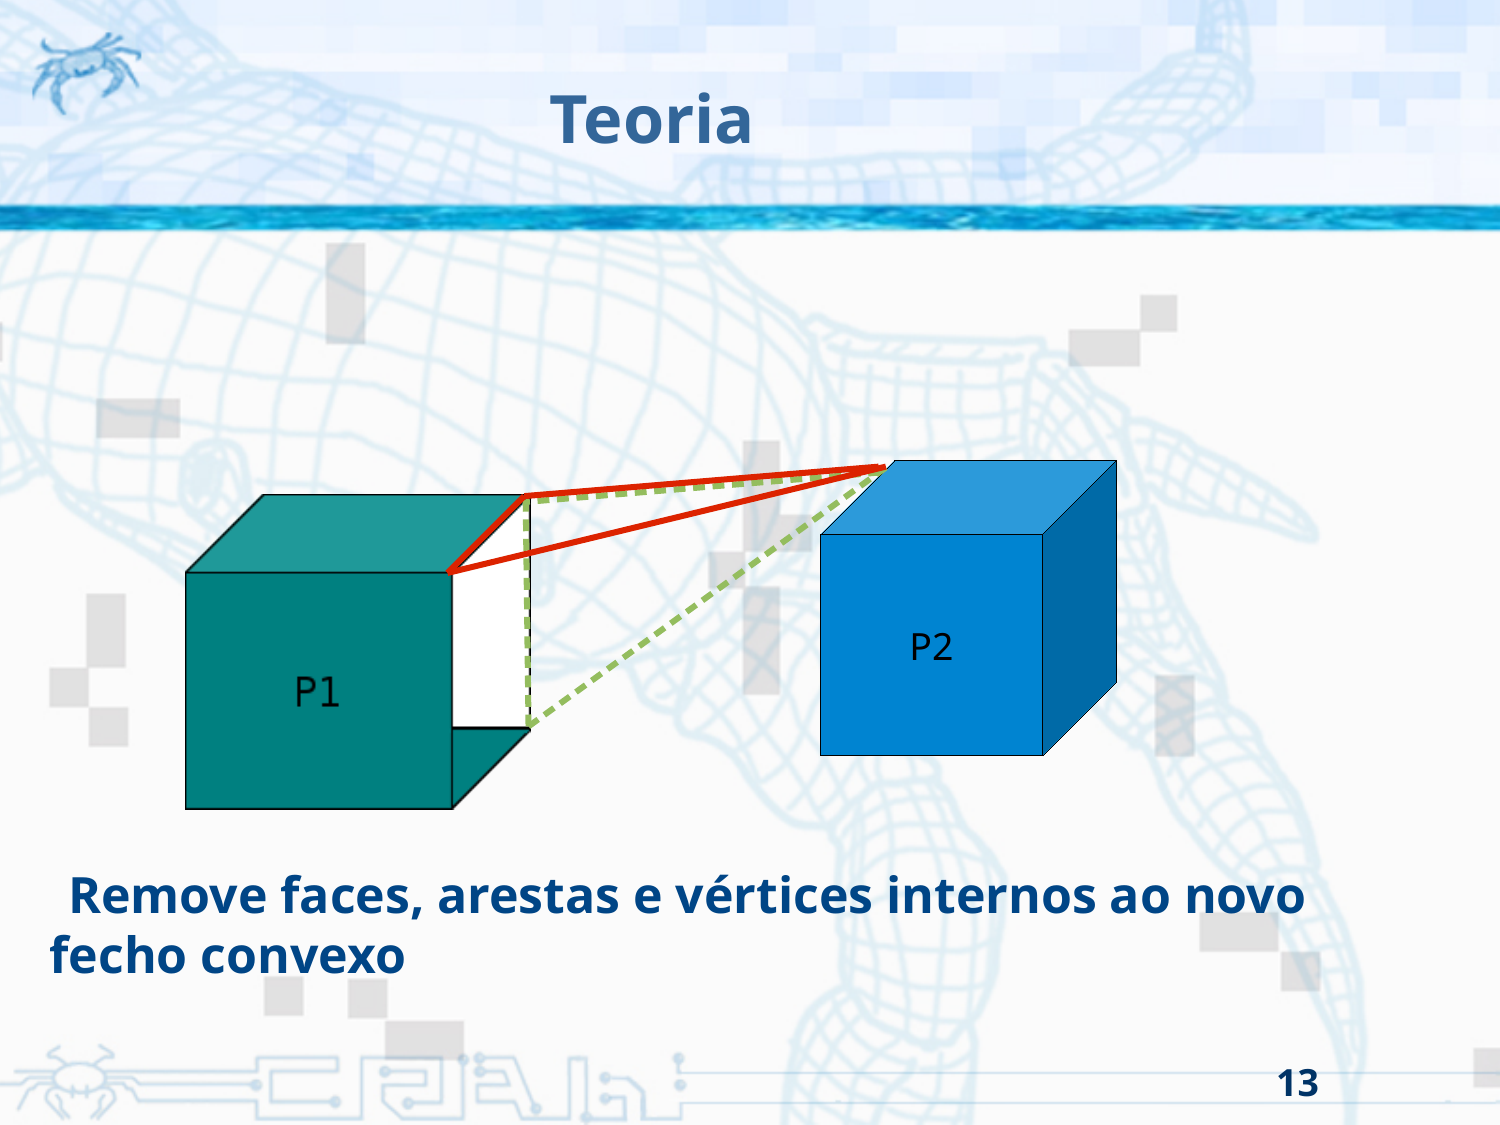

# Teoria
P2
Remove faces, arestas e vértices internos ao novo fecho convexo